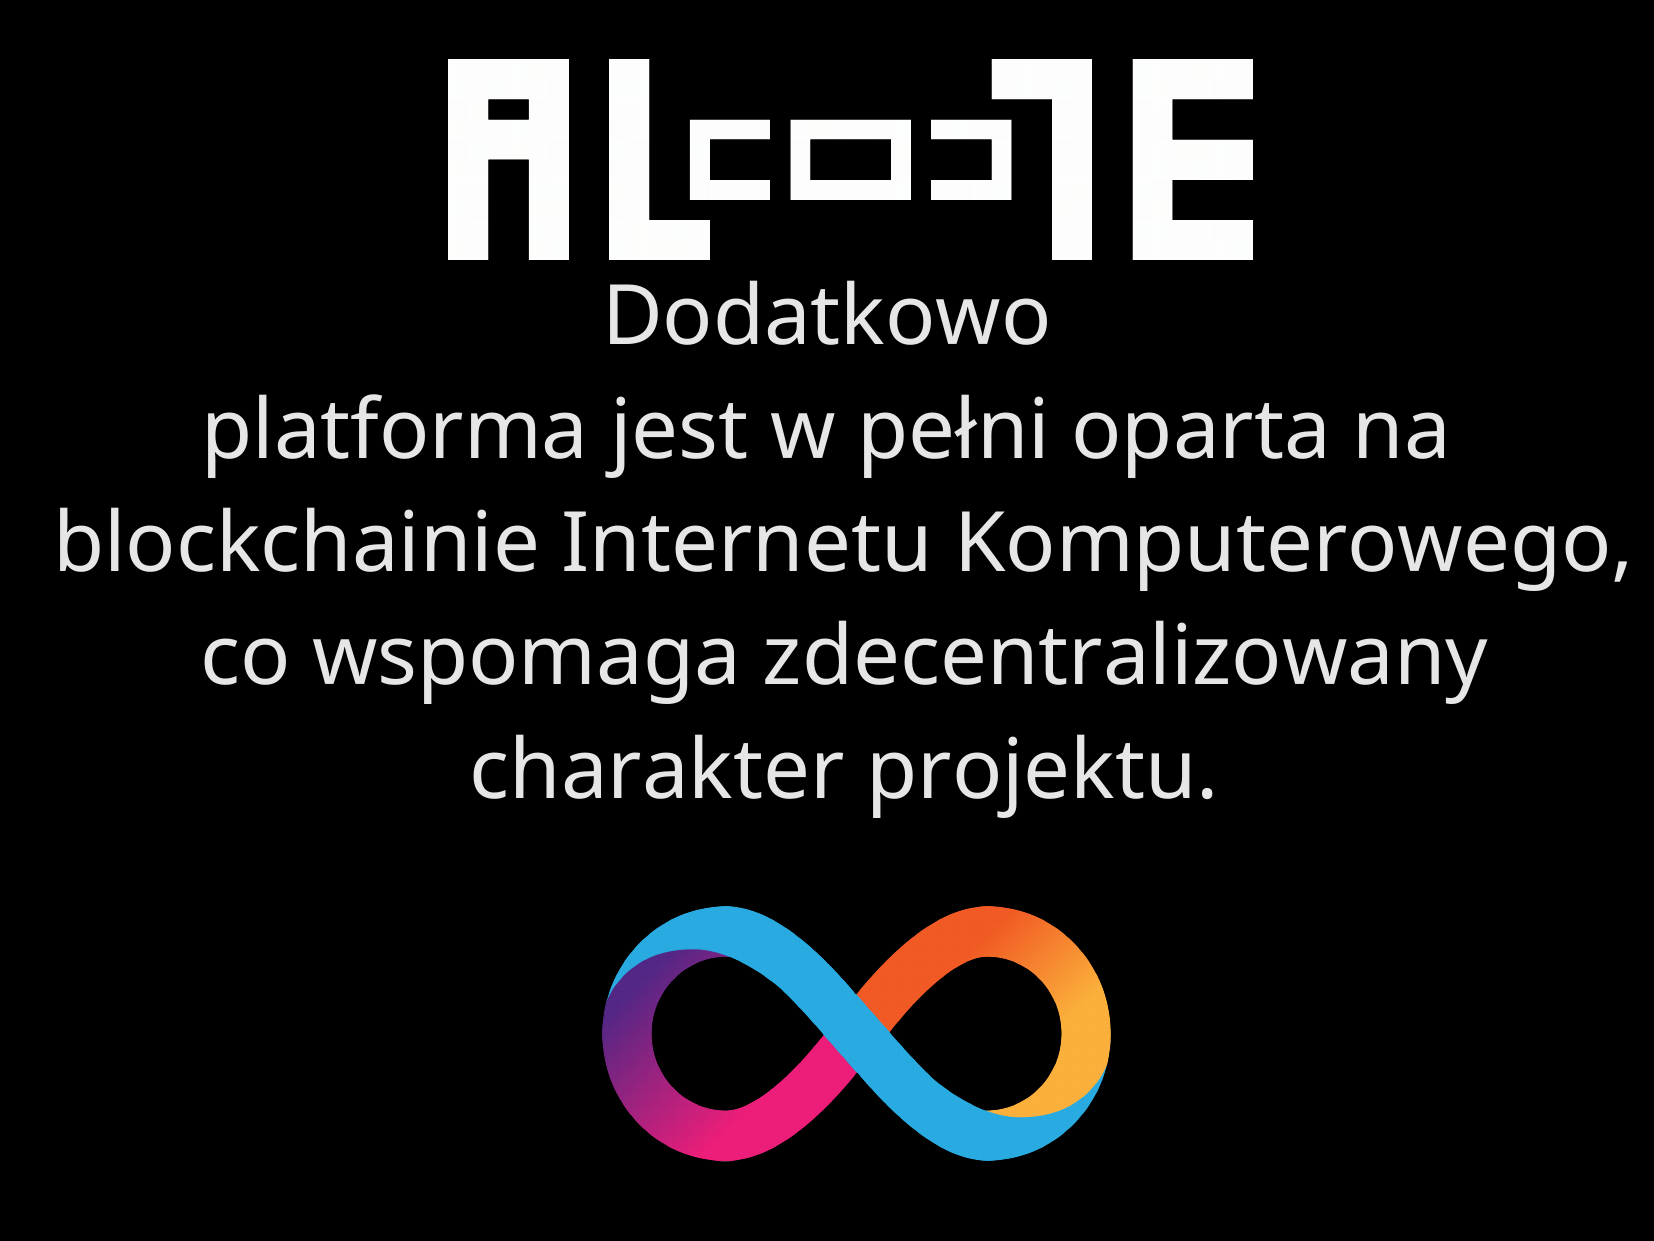

# Dodatkowo
platforma jest w pełni oparta na blockchainie Internetu Komputerowego, co wspomaga zdecentralizowany charakter projektu.